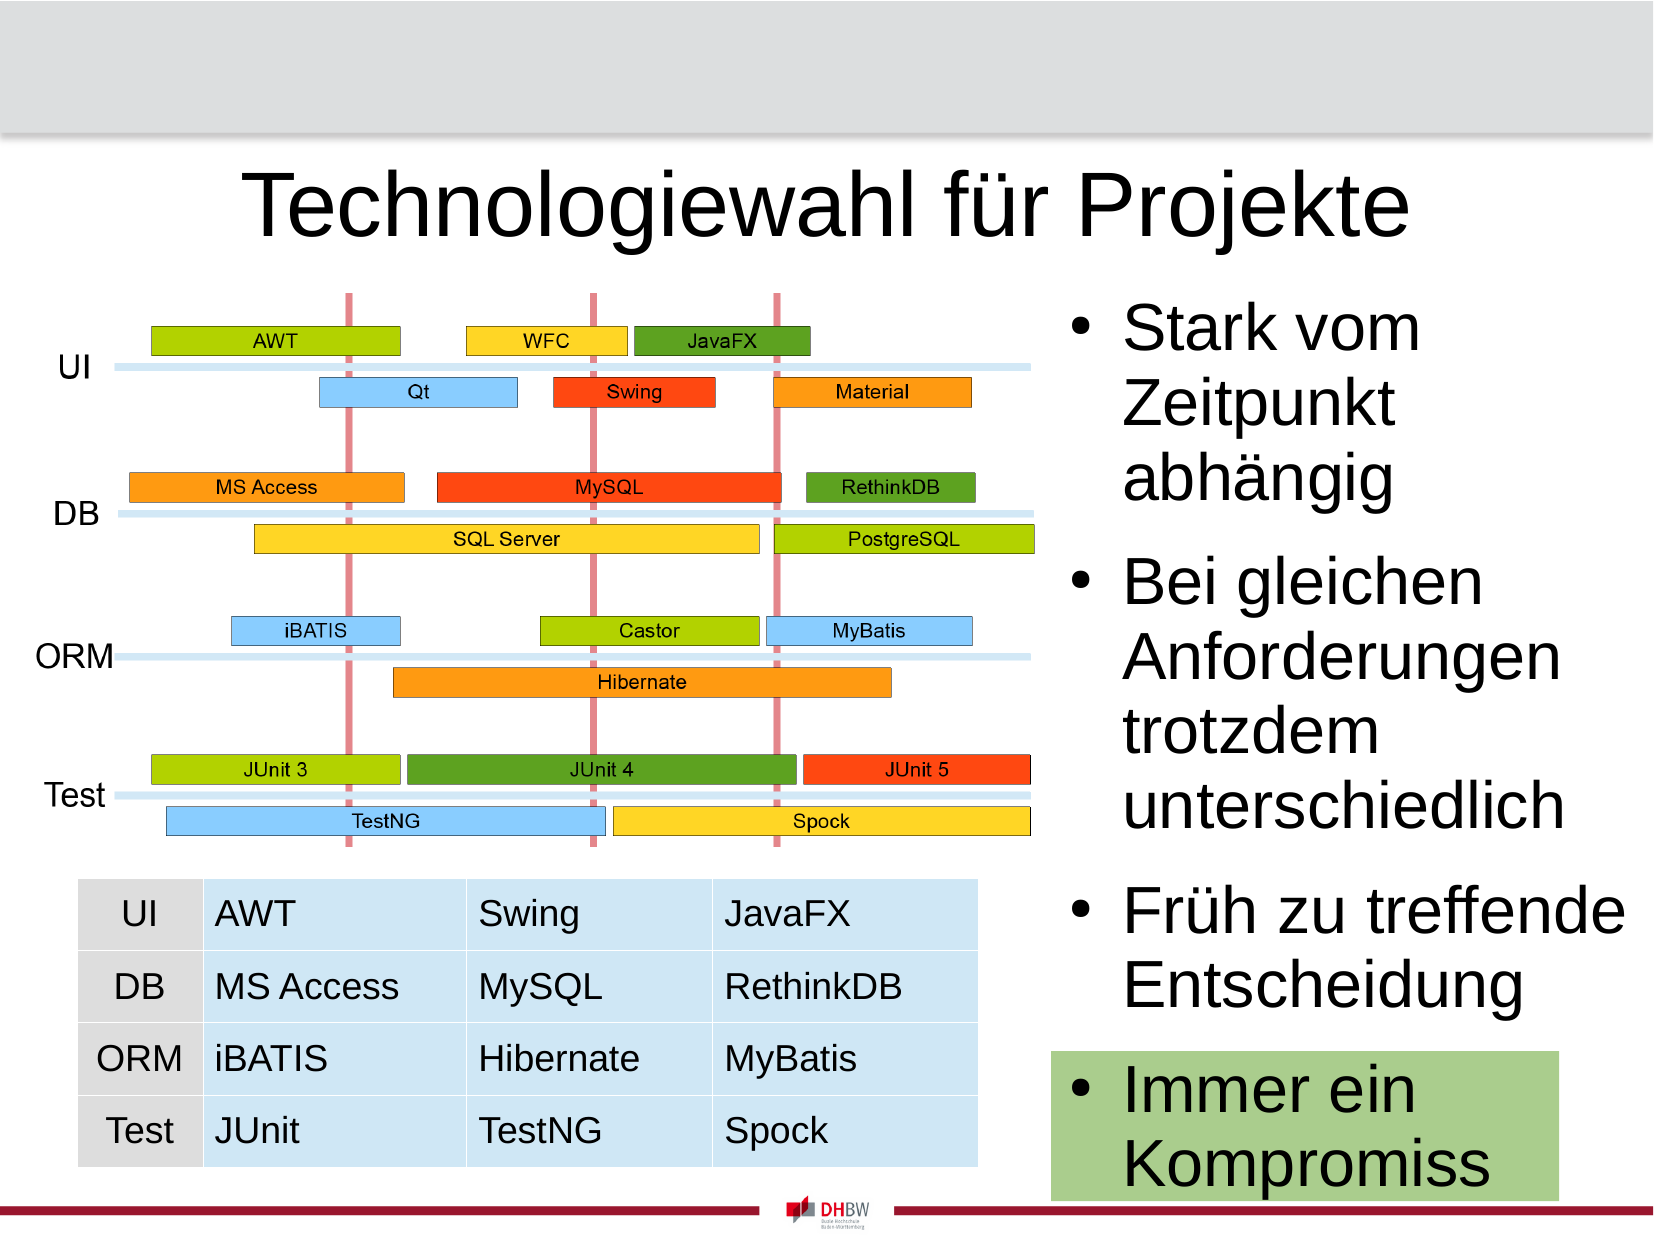

# Technologiewahl für Projekte
Stark vom Zeitpunkt abhängig
Bei gleichen Anforderungen trotzdem unterschiedlich
Früh zu treffende Entscheidung
Immer ein Kompromiss
| UI | AWT | Swing | JavaFX |
| --- | --- | --- | --- |
| DB | MS Access | MySQL | RethinkDB |
| ORM | iBATIS | Hibernate | MyBatis |
| Test | JUnit | TestNG | Spock |